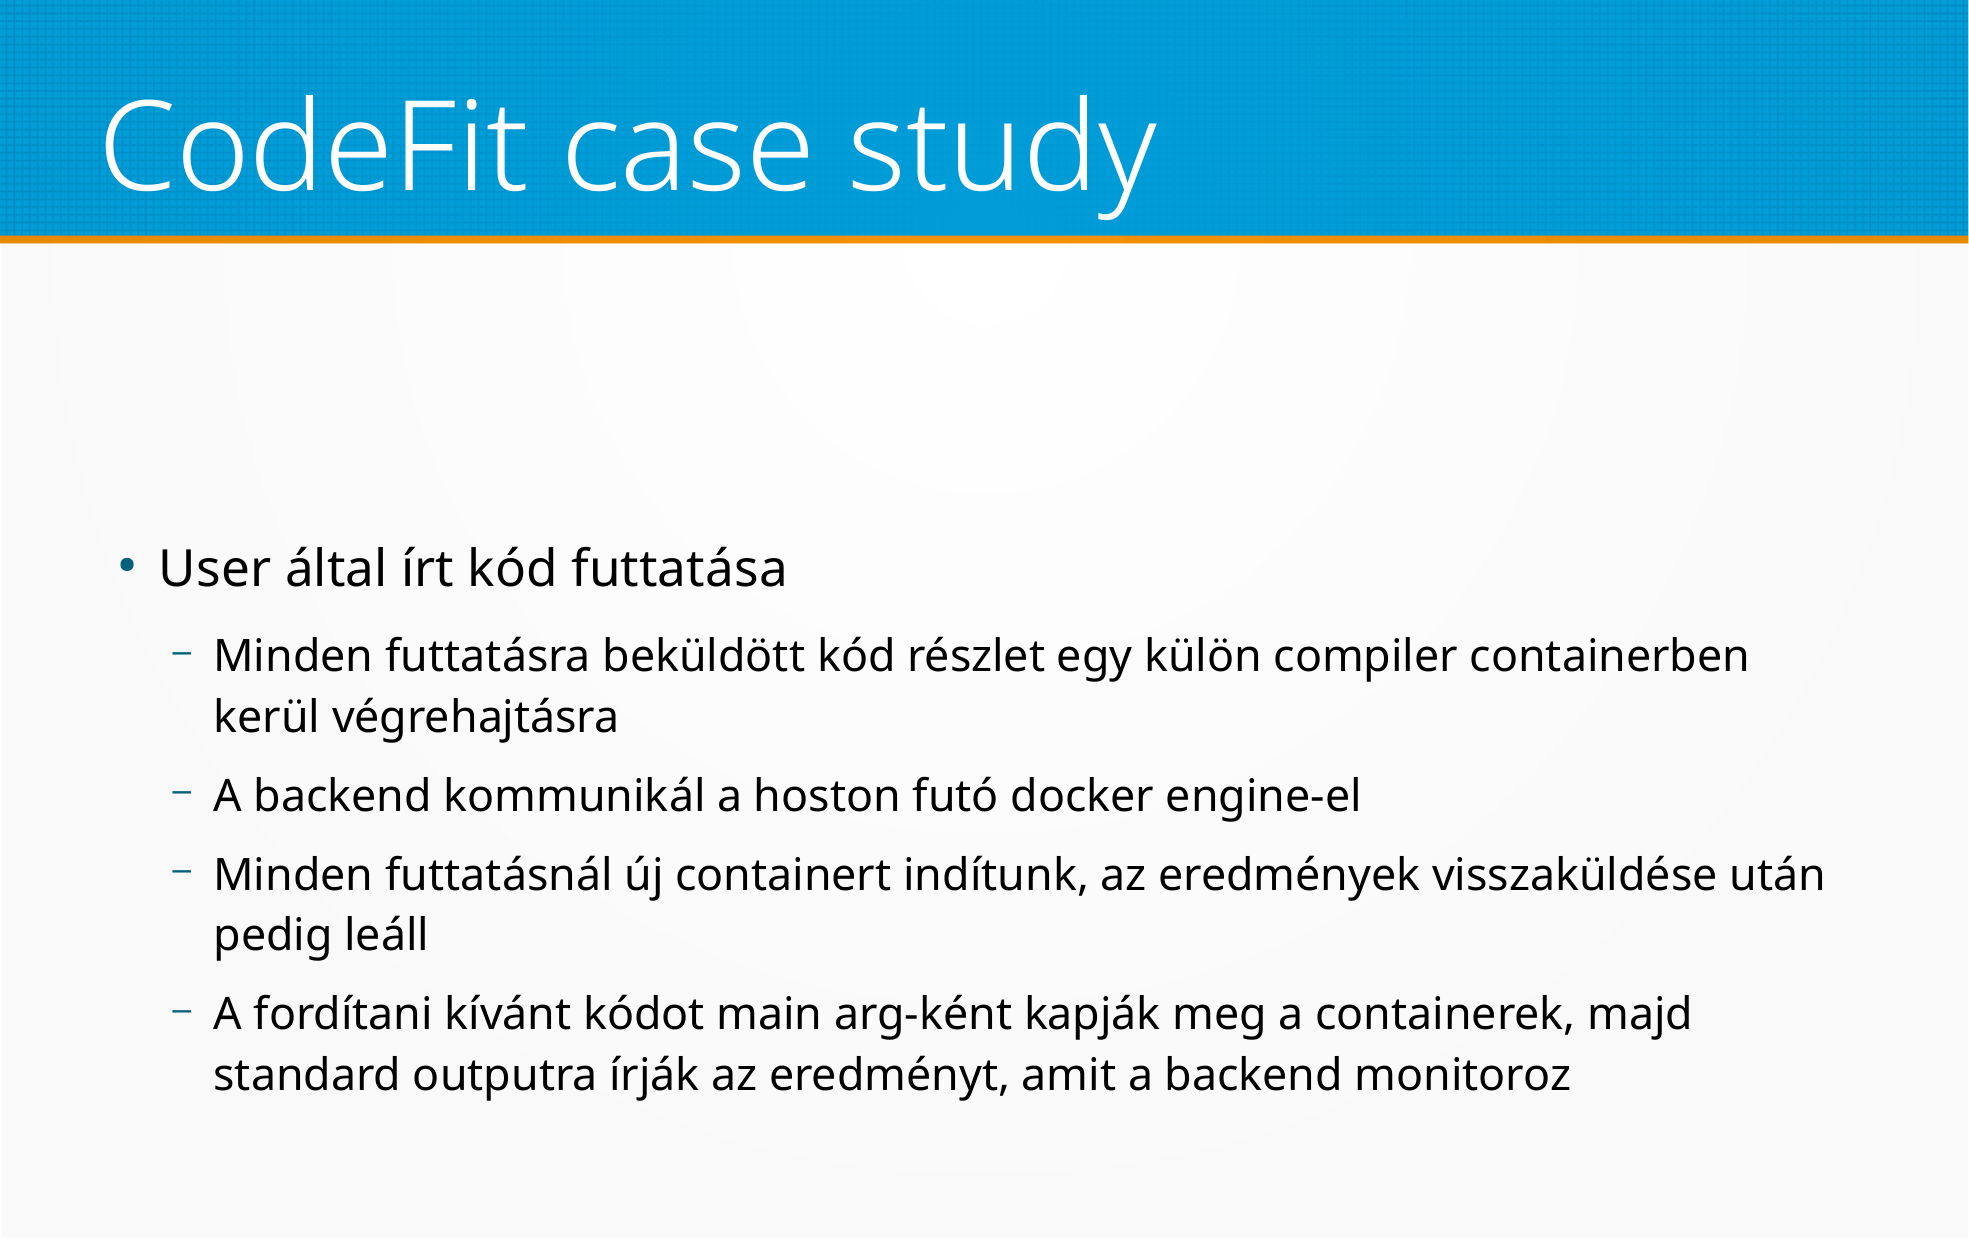

# CodeFit case study
User által írt kód futtatása
Minden futtatásra beküldött kód részlet egy külön compiler containerben kerül végrehajtásra
A backend kommunikál a hoston futó docker engine-el
Minden futtatásnál új containert indítunk, az eredmények visszaküldése után pedig leáll
A fordítani kívánt kódot main arg-ként kapják meg a containerek, majd standard outputra írják az eredményt, amit a backend monitoroz